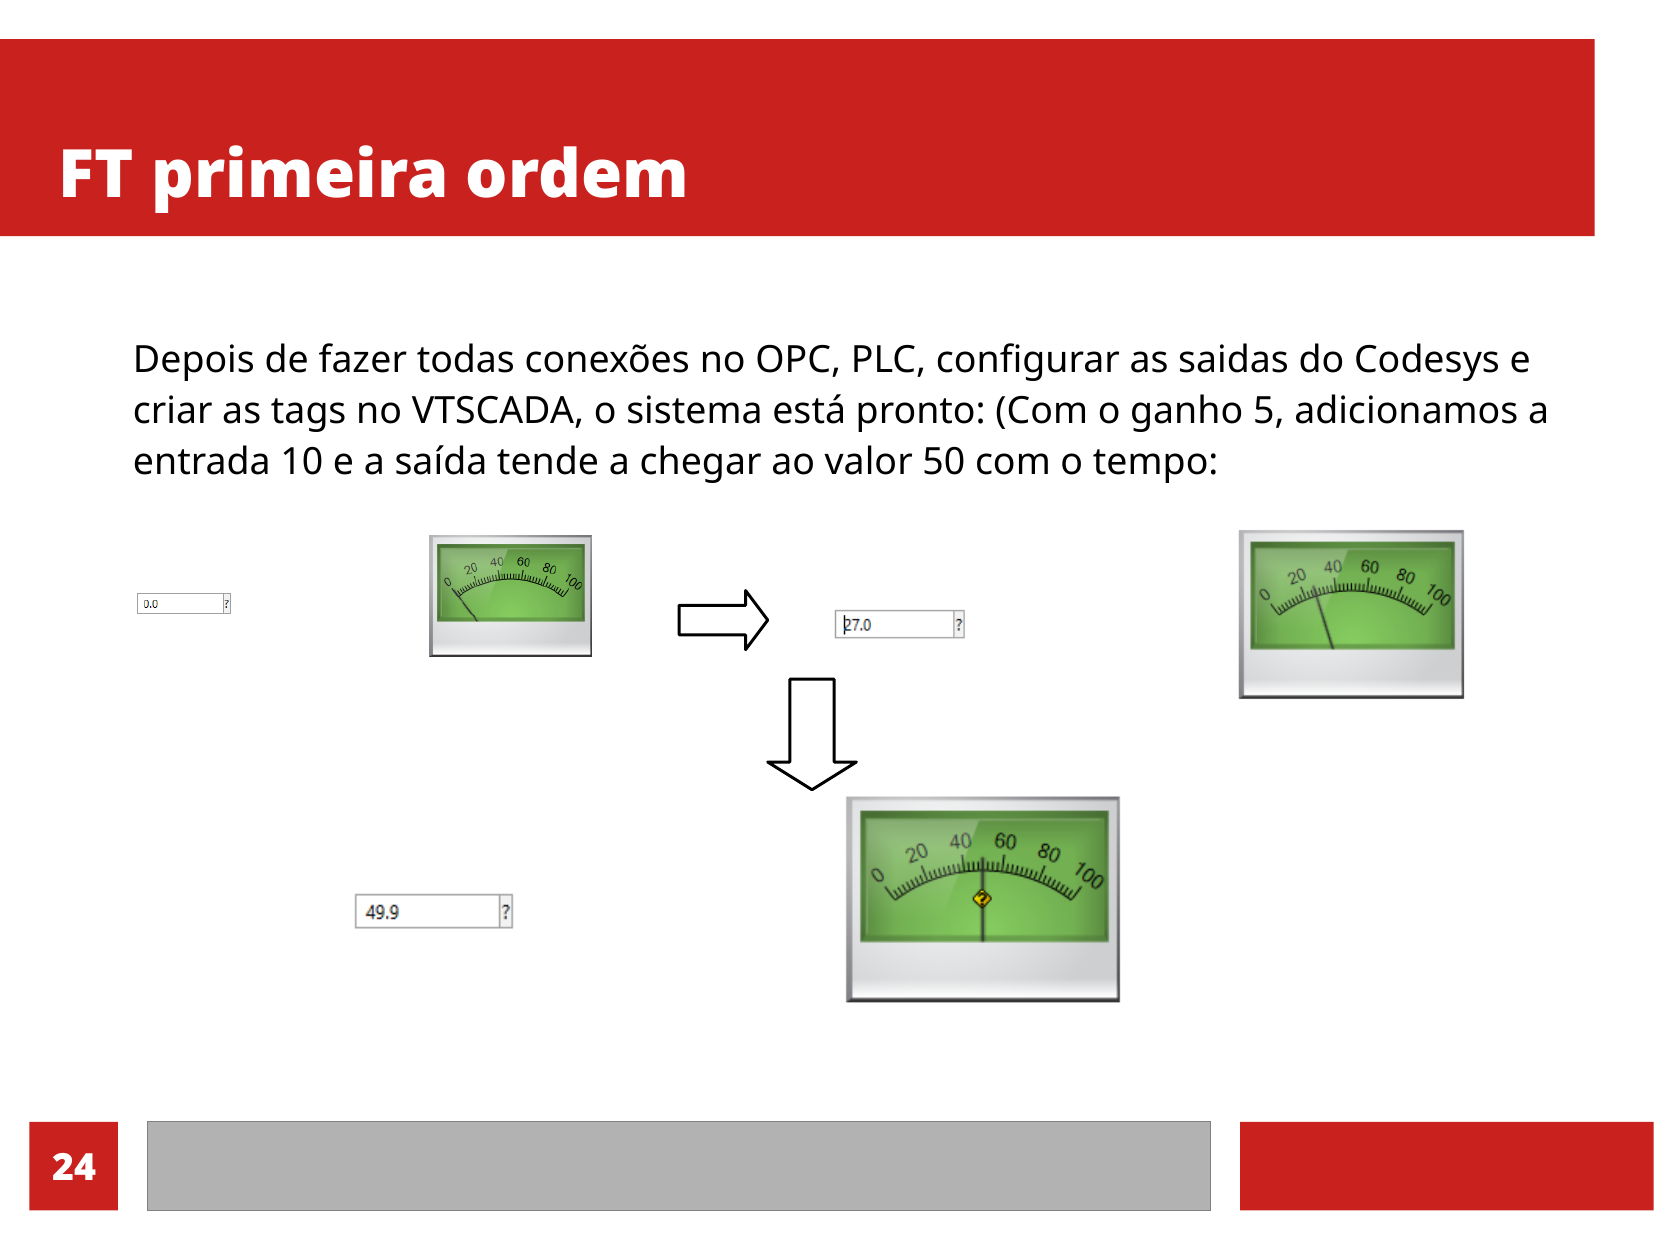

# FT primeira ordem
Depois de fazer todas conexões no OPC, PLC, configurar as saidas do Codesys e criar as tags no VTSCADA, o sistema está pronto: (Com o ganho 5, adicionamos a entrada 10 e a saída tende a chegar ao valor 50 com o tempo:
24